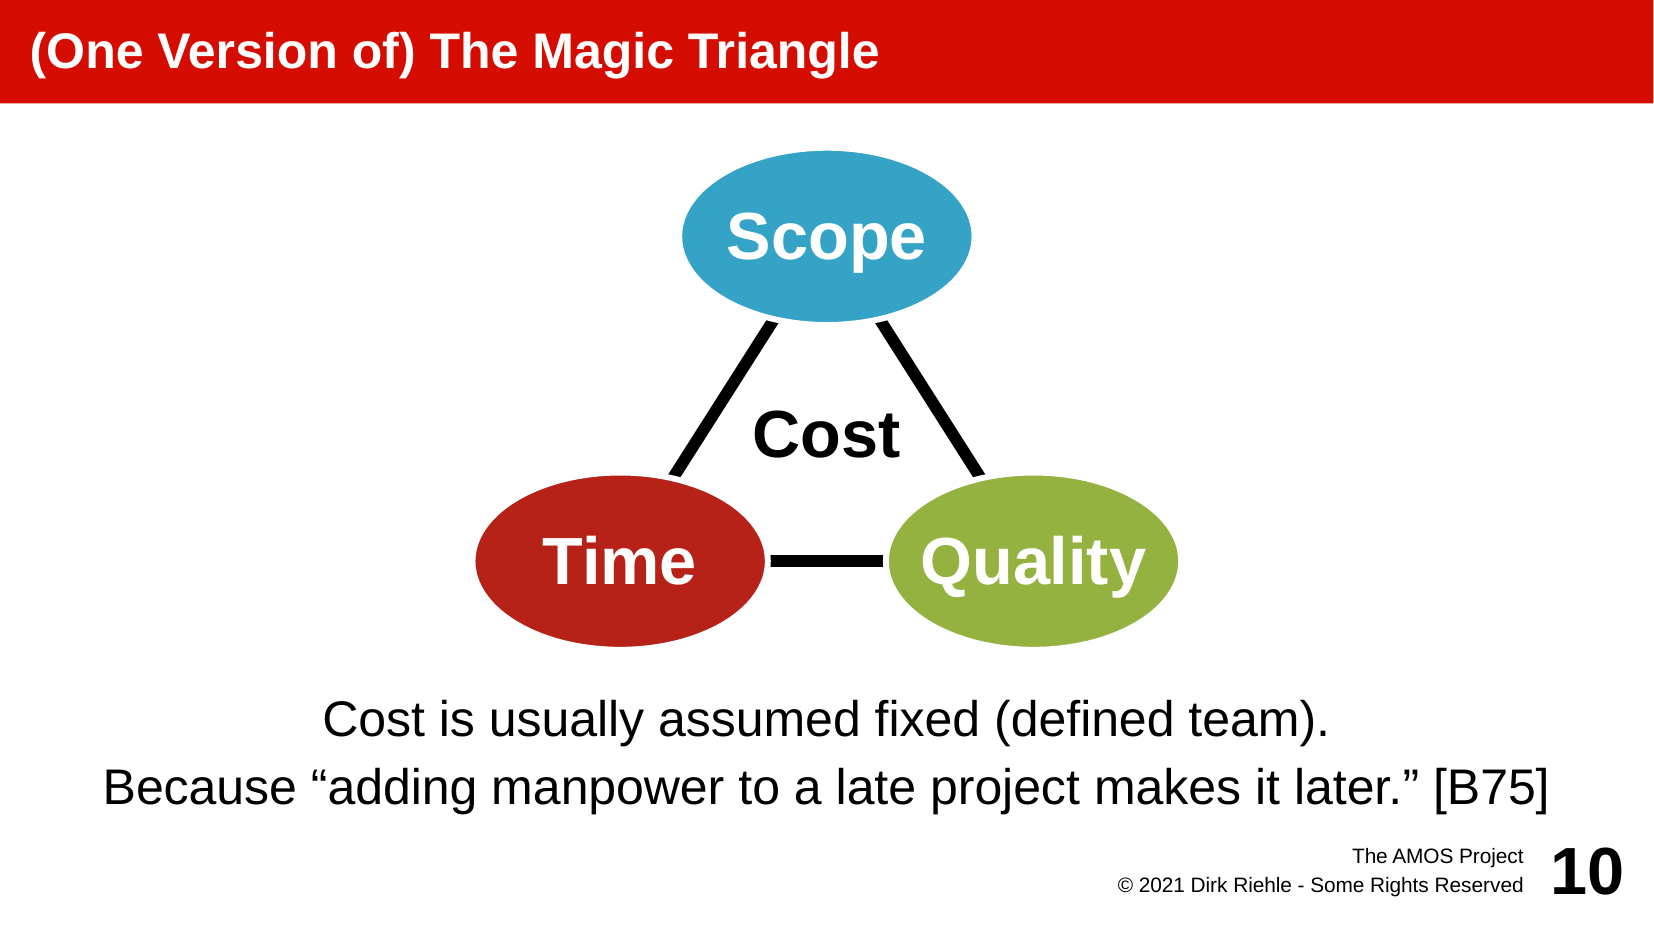

# (One Version of) The Magic Triangle
Scope
Cost
Time
Quality
Cost is usually assumed fixed (defined team).
Because “adding manpower to a late project makes it later.” [B75]
The AMOS Project
10
© 2021 Dirk Riehle - Some Rights Reserved